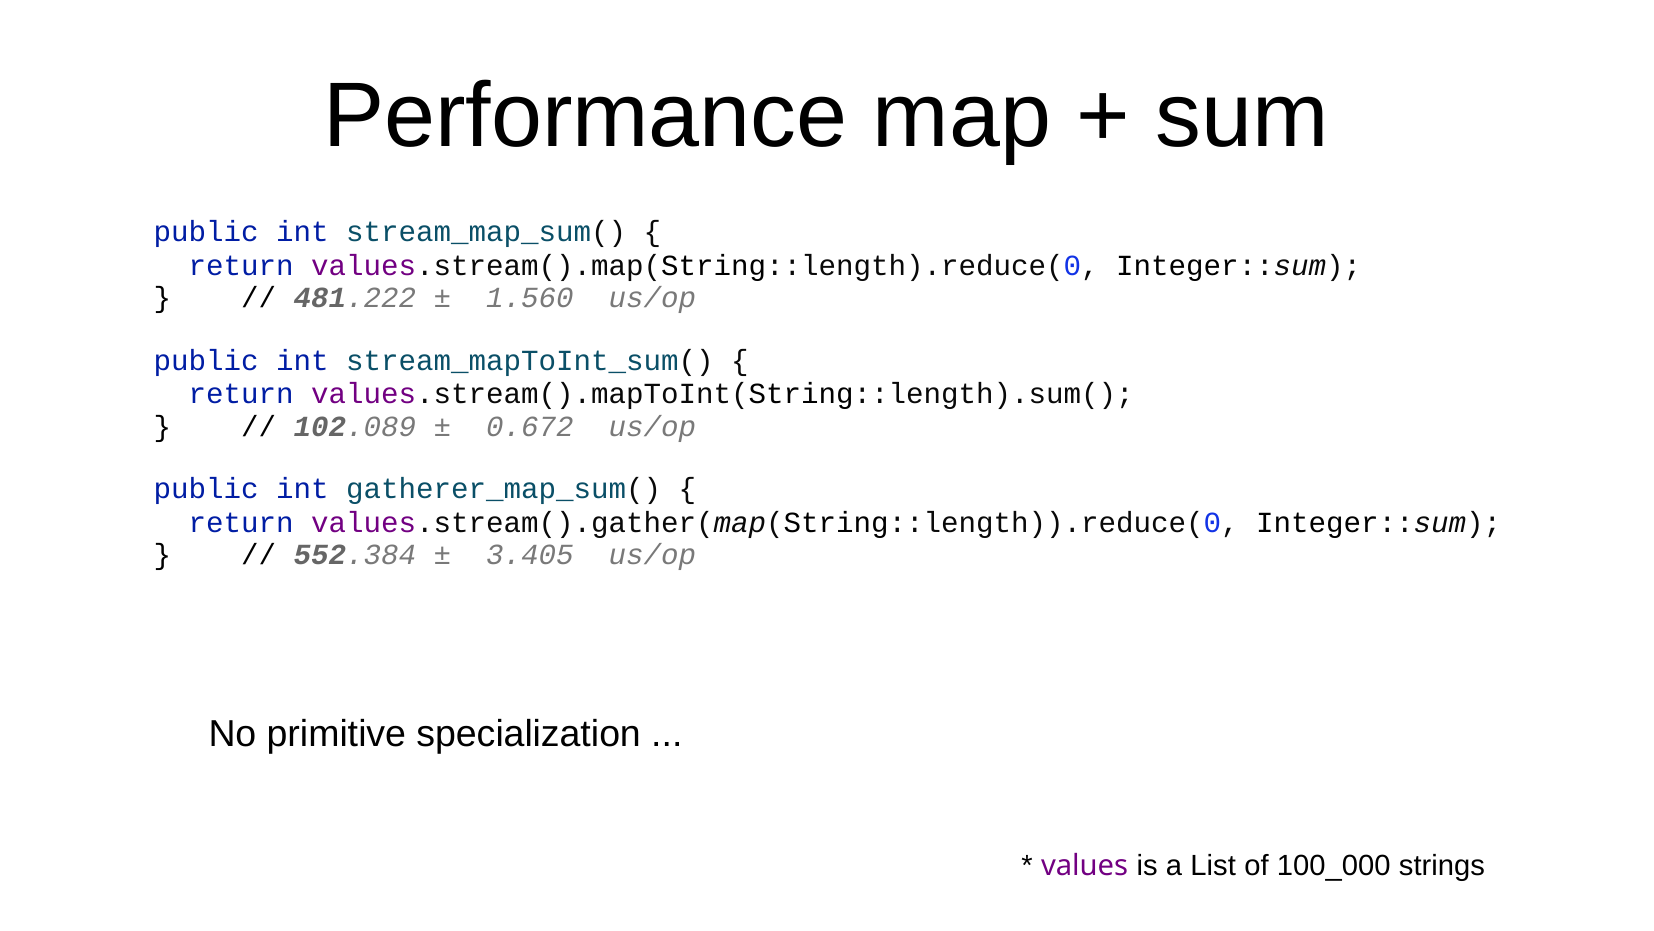

# Performance map + sum
public int stream_map_sum() {
 return values.stream().map(String::length).reduce(0, Integer::sum);
} // 481.222 ± 1.560 us/op
public int stream_mapToInt_sum() {
 return values.stream().mapToInt(String::length).sum();
} // 102.089 ± 0.672 us/op
public int gatherer_map_sum() {
 return values.stream().gather(map(String::length)).reduce(0, Integer::sum);
} // 552.384 ± 3.405 us/op
No primitive specialization ...
* values is a List of 100_000 strings